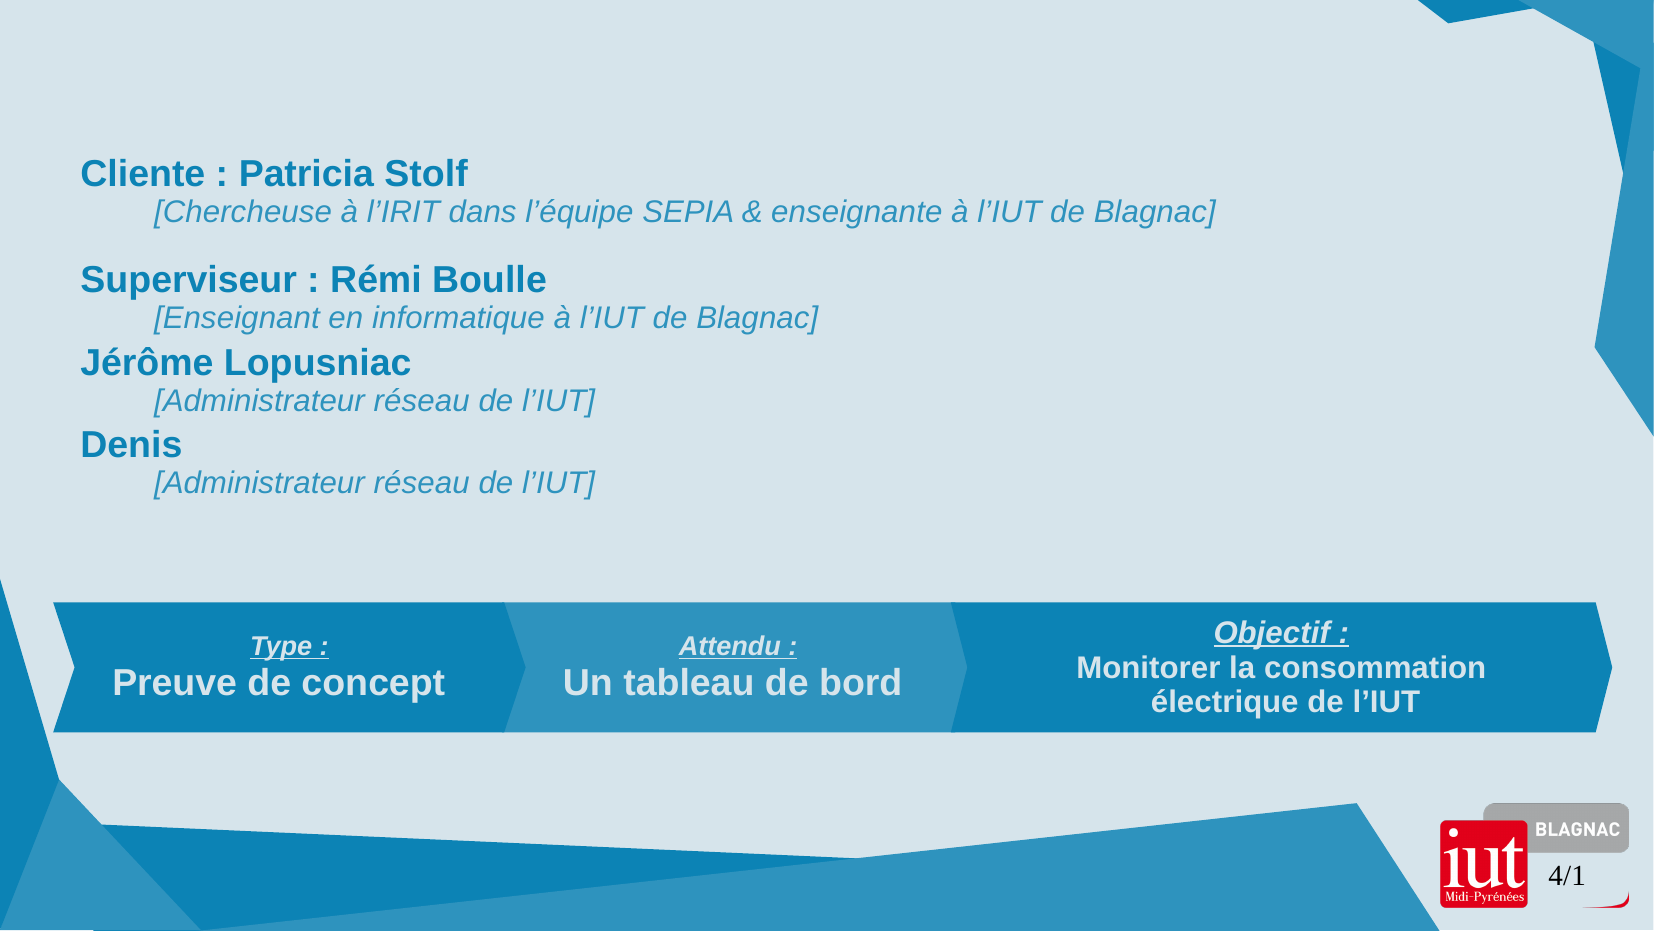

Cliente : Patricia Stolf
	[Chercheuse à l’IRIT dans l’équipe SEPIA & enseignante à l’IUT de Blagnac]
Superviseur : Rémi Boulle
	[Enseignant en informatique à l’IUT de Blagnac]
Jérôme Lopusniac
	[Administrateur réseau de l’IUT]
Denis
	[Administrateur réseau de l’IUT]
Type :
Preuve de concept
Attendu :
Un tableau de bord
Objectif :
Monitorer la consommation
 électrique de l’IUT
4